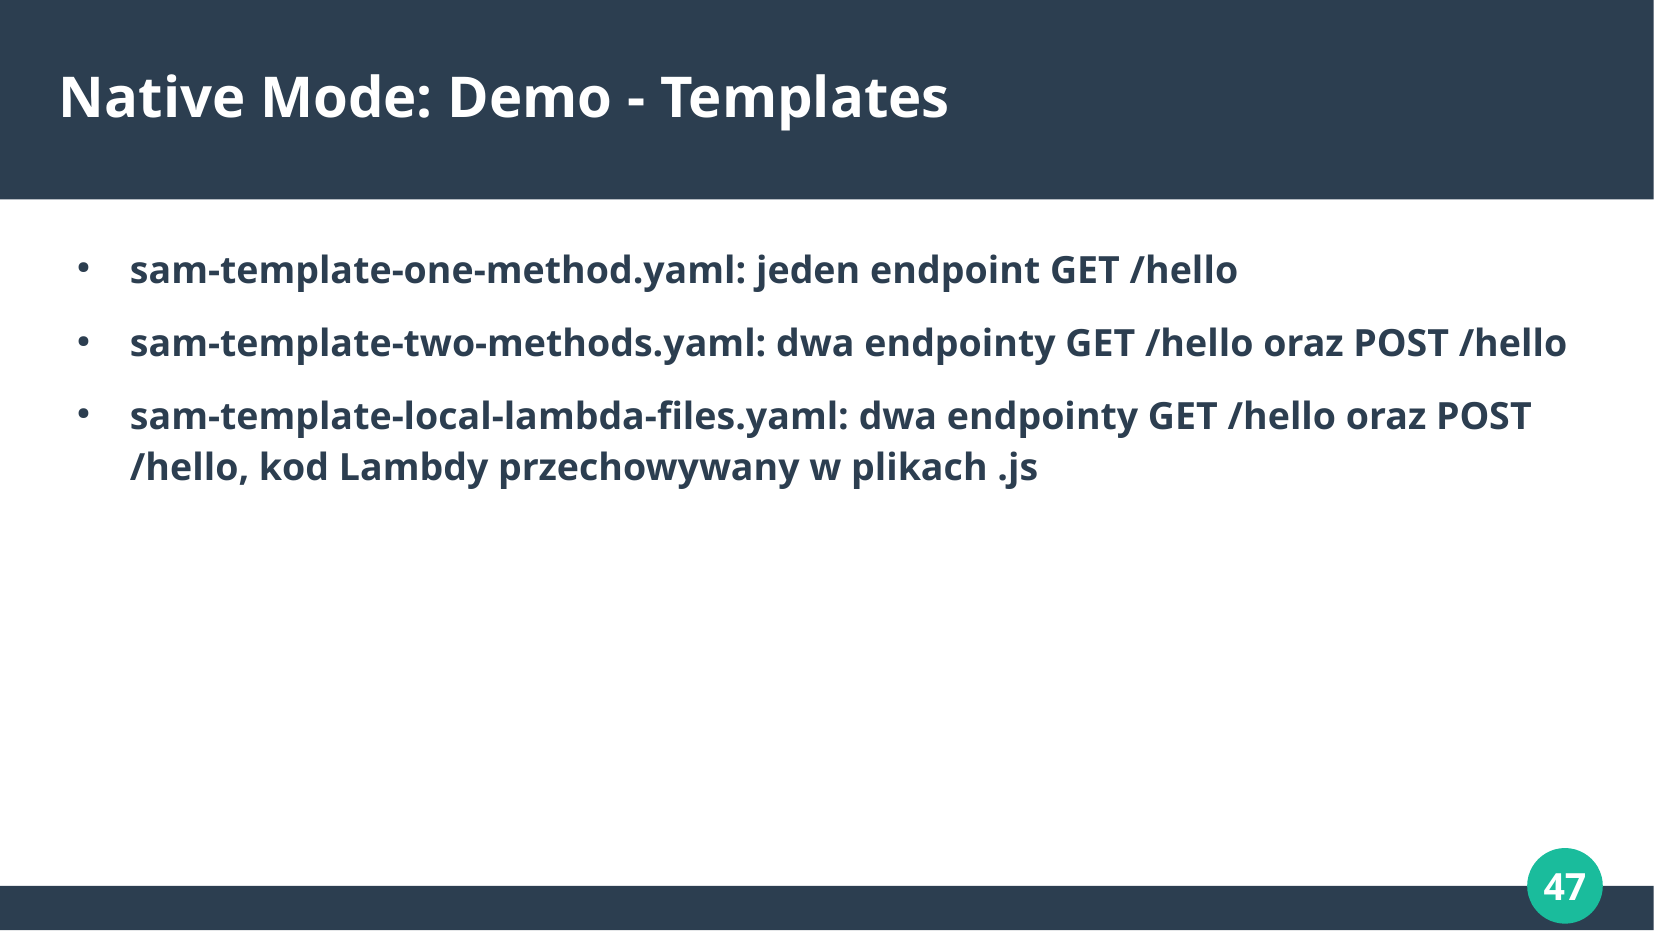

# Native Mode: Demo - Templates
sam-template-one-method.yaml: jeden endpoint GET /hello
sam-template-two-methods.yaml: dwa endpointy GET /hello oraz POST /hello
sam-template-local-lambda-files.yaml: dwa endpointy GET /hello oraz POST /hello, kod Lambdy przechowywany w plikach .js